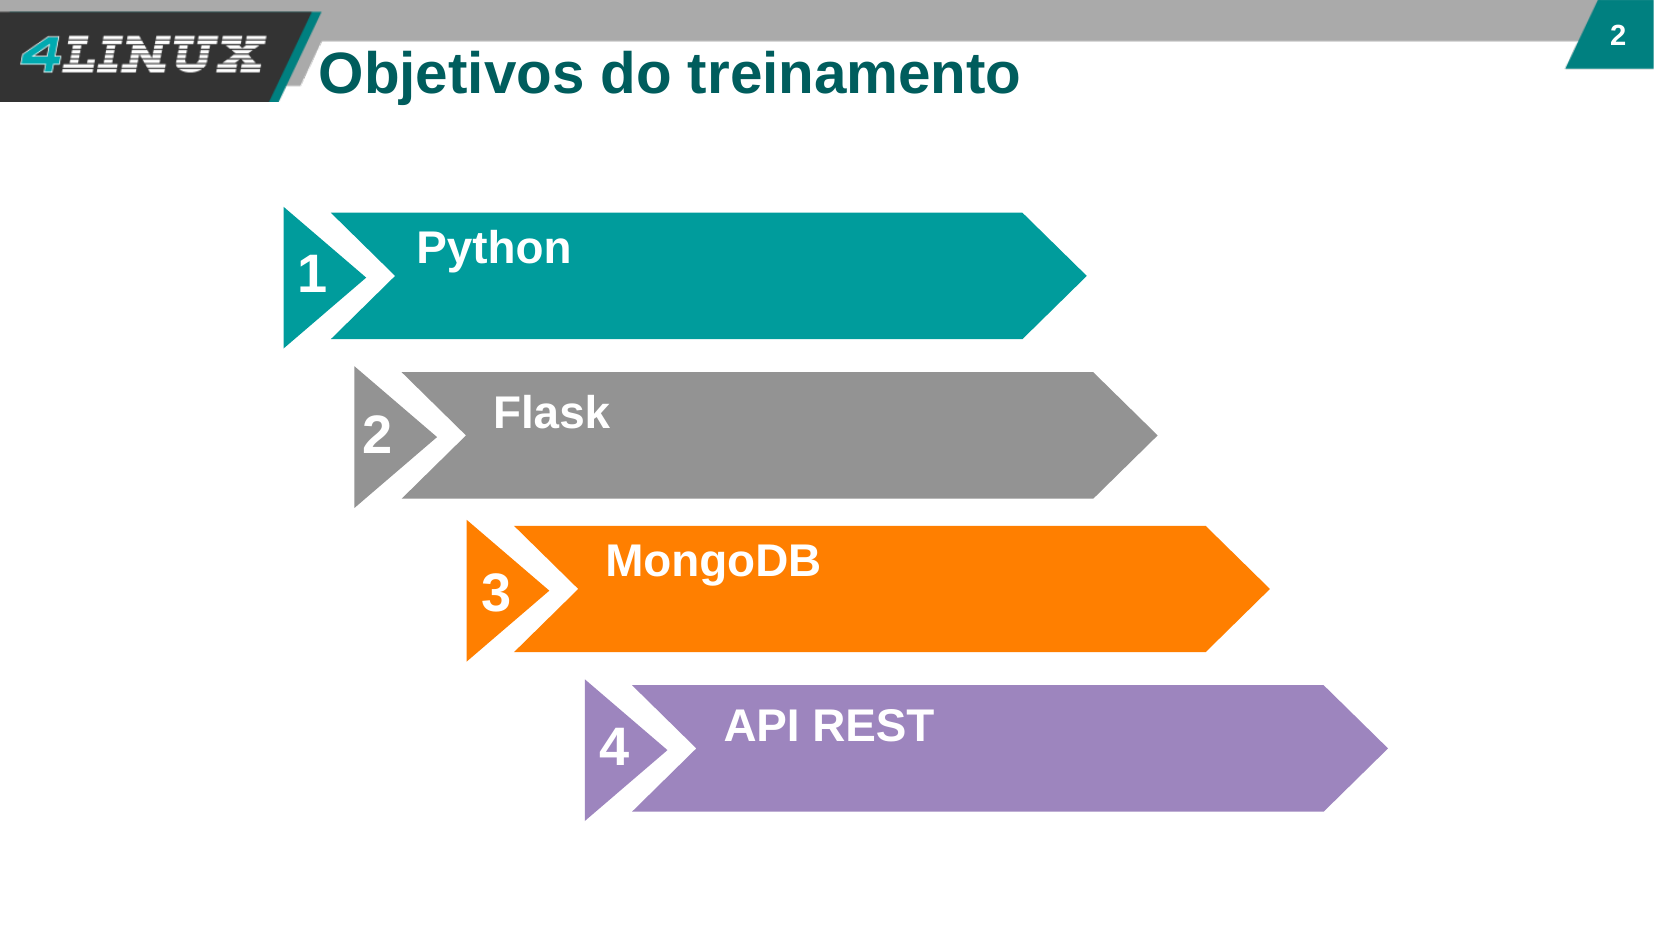

# Objetivos do treinamento
Python
1
Flask
2
MongoDB
3
API REST
4